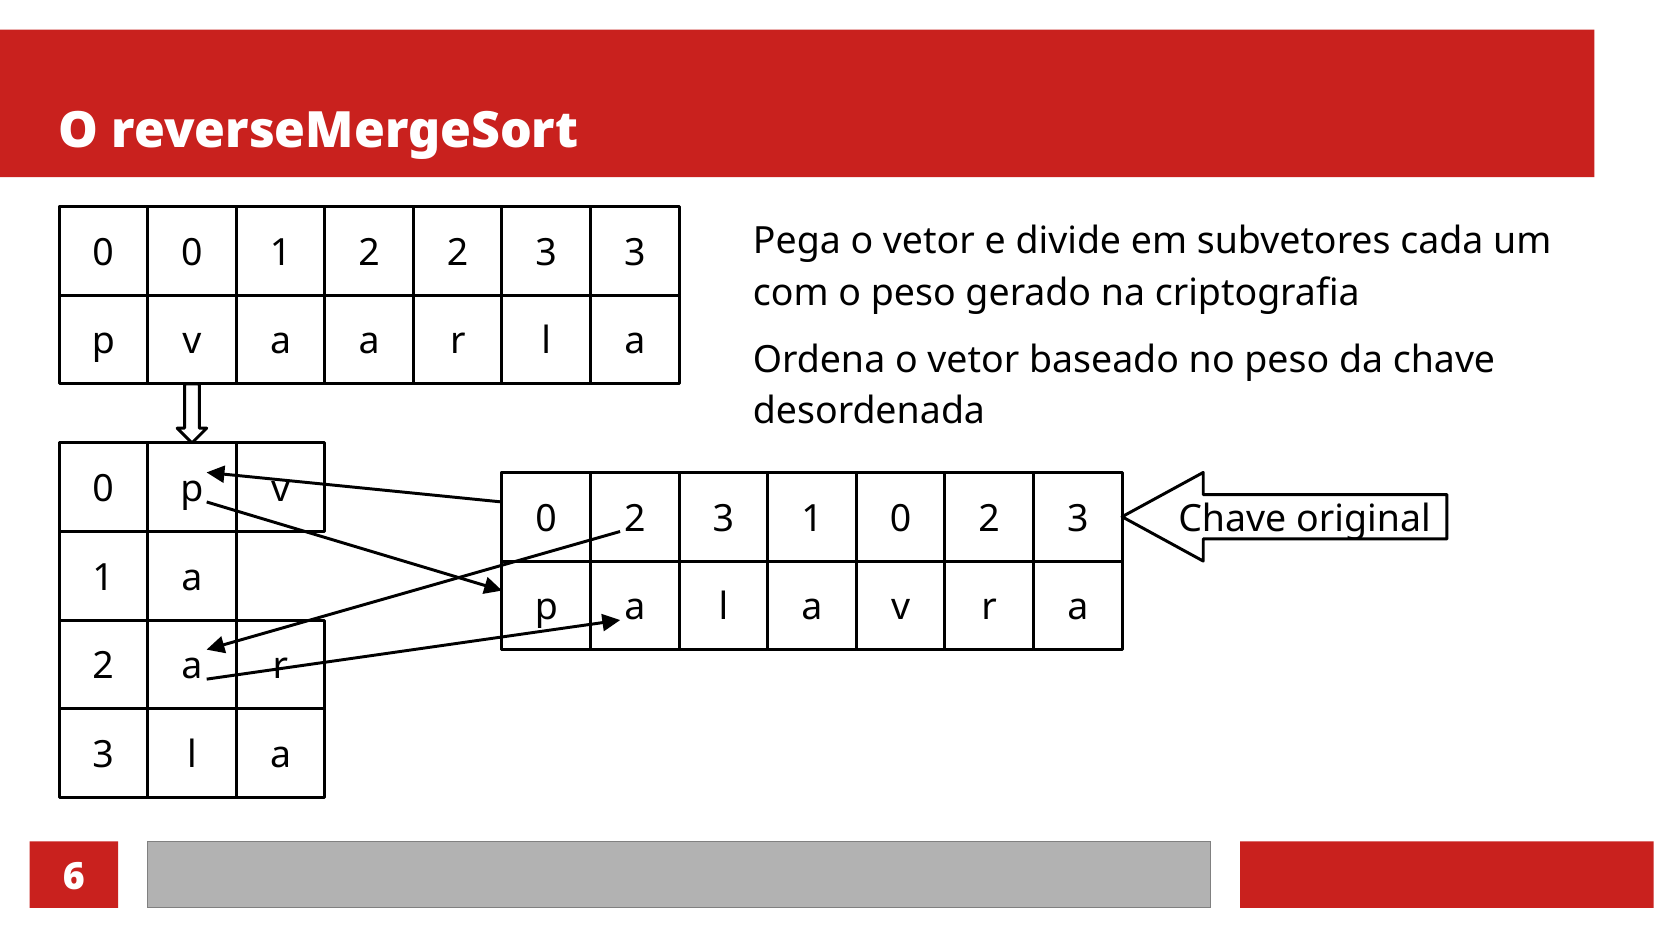

# O reverseMergeSort
0
0
1
2
2
3
3
Pega o vetor e divide em subvetores cada um com o peso gerado na criptografia
p
v
a
a
r
l
a
Ordena o vetor baseado no peso da chave desordenada
0
p
v
0
2
3
1
0
2
3
Chave original
1
a
p
a
l
a
v
r
a
2
a
r
3
l
a
6